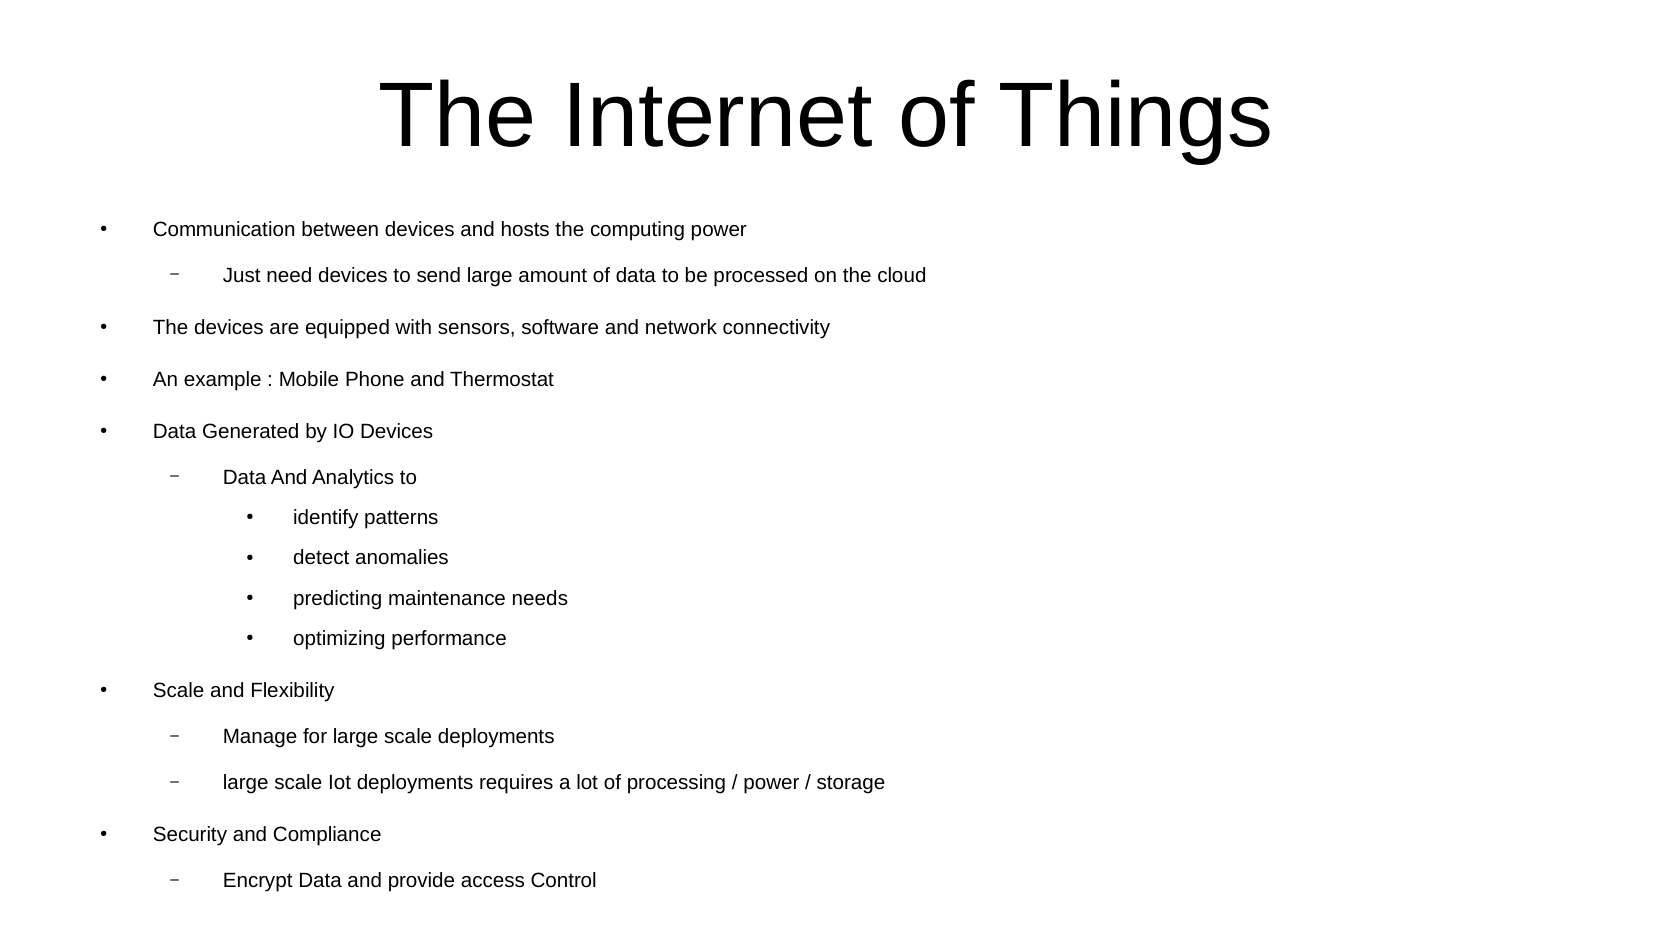

# The Internet of Things
Communication between devices and hosts the computing power
Just need devices to send large amount of data to be processed on the cloud
The devices are equipped with sensors, software and network connectivity
An example : Mobile Phone and Thermostat
Data Generated by IO Devices
Data And Analytics to
identify patterns
detect anomalies
predicting maintenance needs
optimizing performance
Scale and Flexibility
Manage for large scale deployments
large scale Iot deployments requires a lot of processing / power / storage
Security and Compliance
Encrypt Data and provide access Control